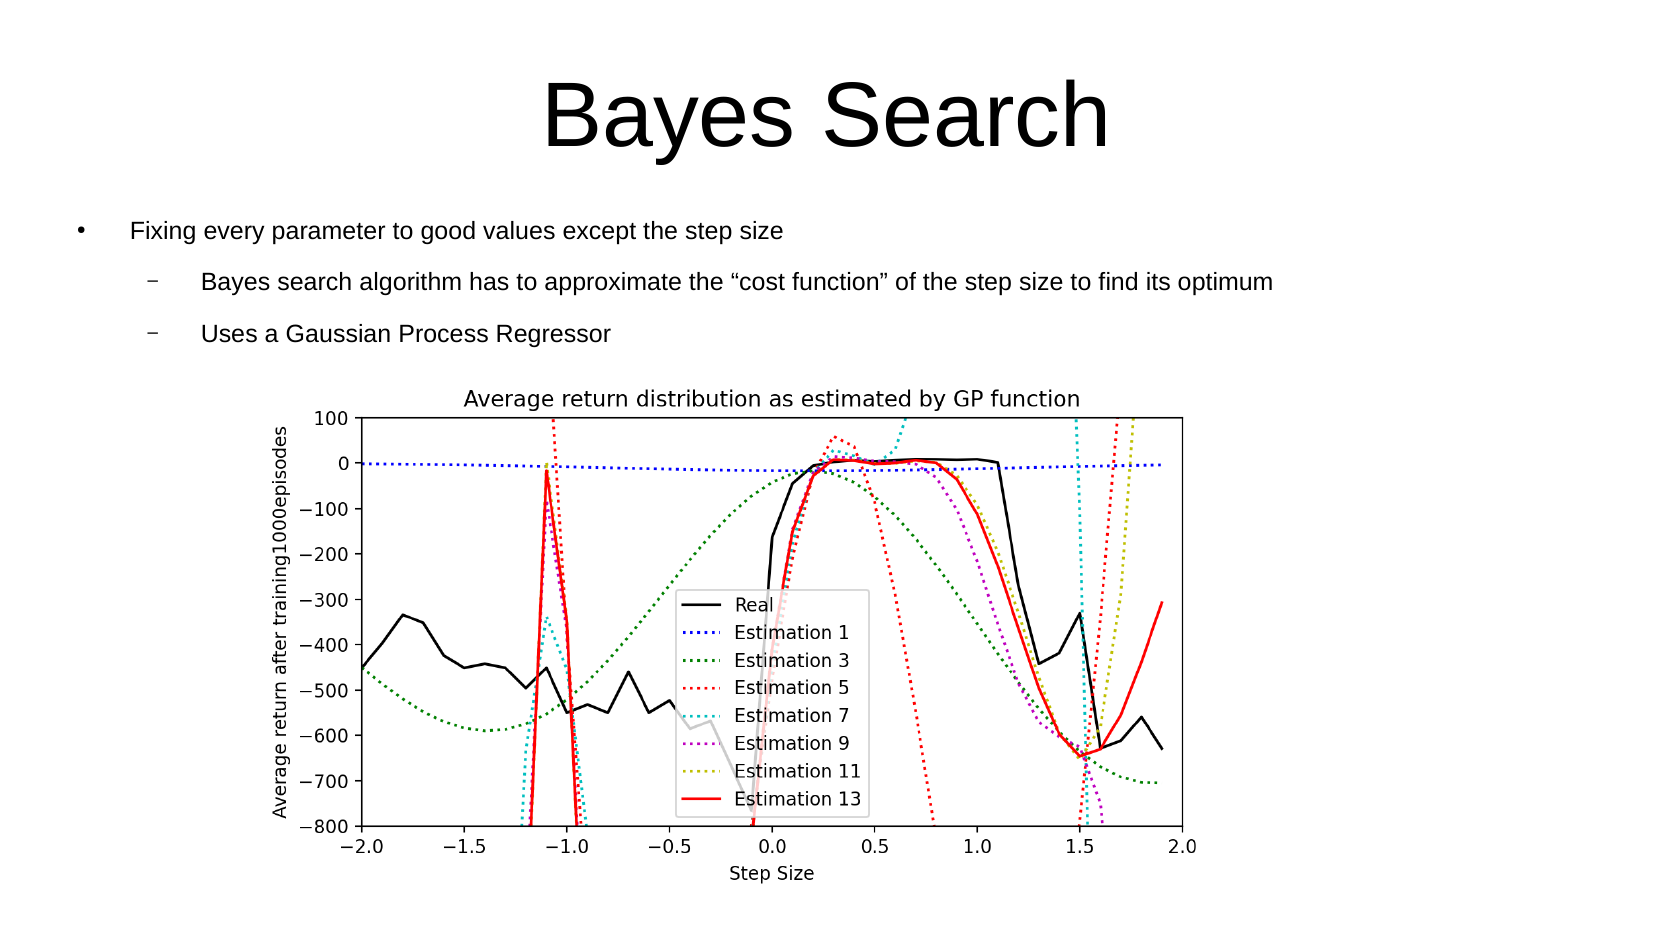

# Bayes Search
Fixing every parameter to good values except the step size
Bayes search algorithm has to approximate the “cost function” of the step size to find its optimum
Uses a Gaussian Process Regressor